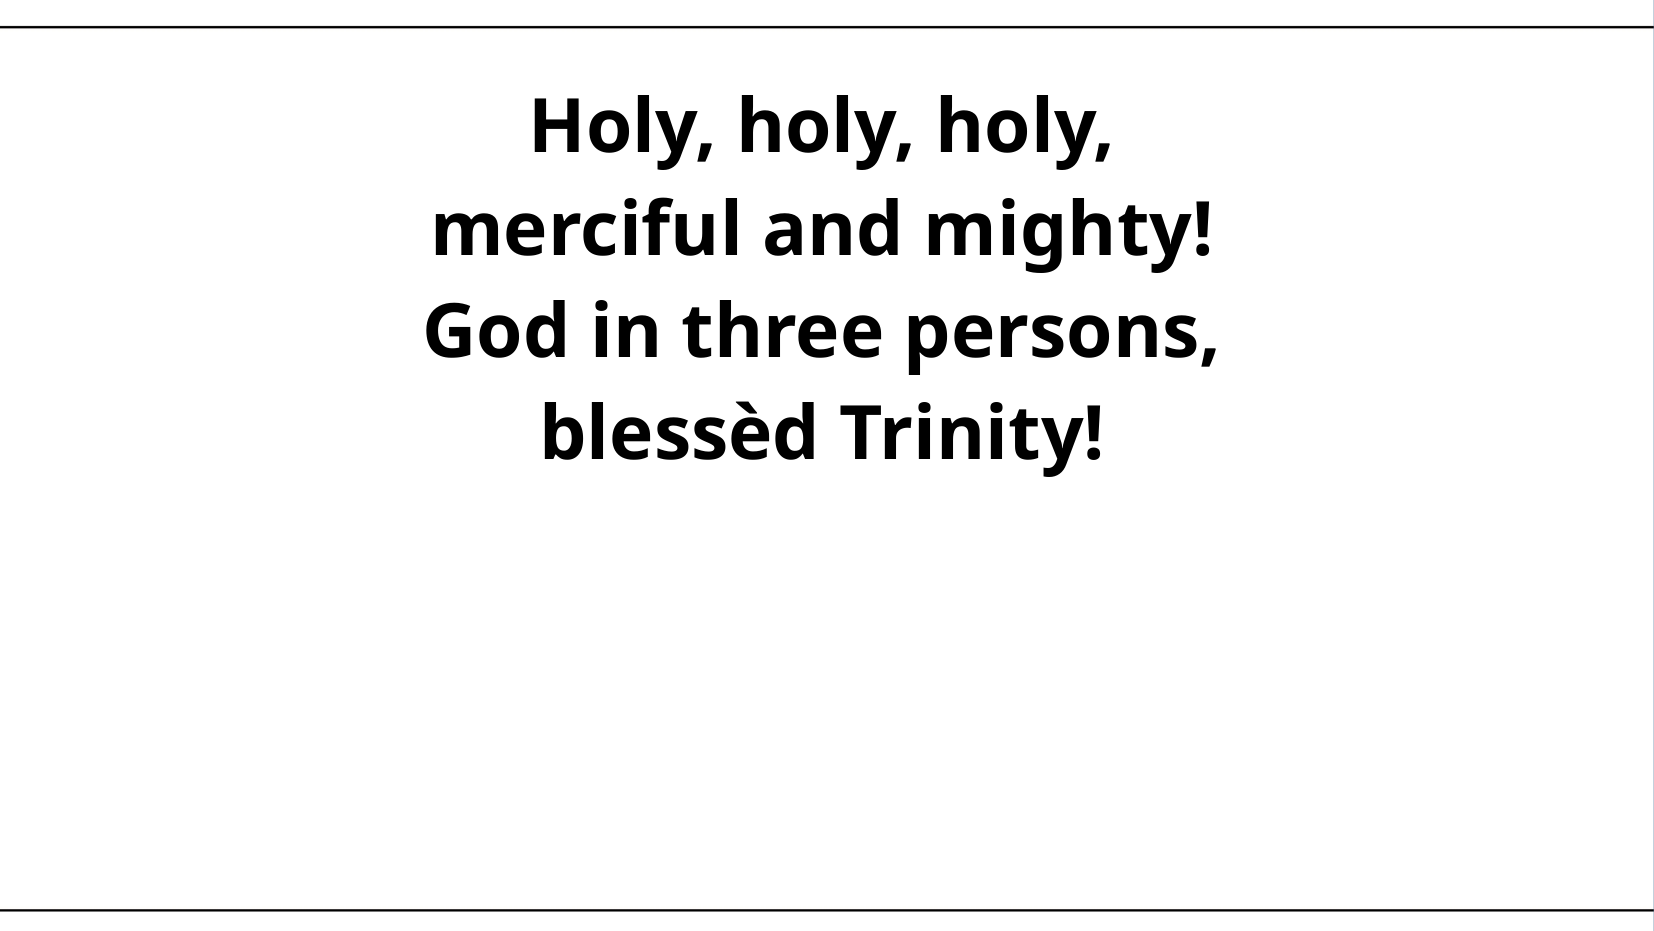

Holy, holy, holy,
merciful and mighty!
God in three persons,
blessèd Trinity!